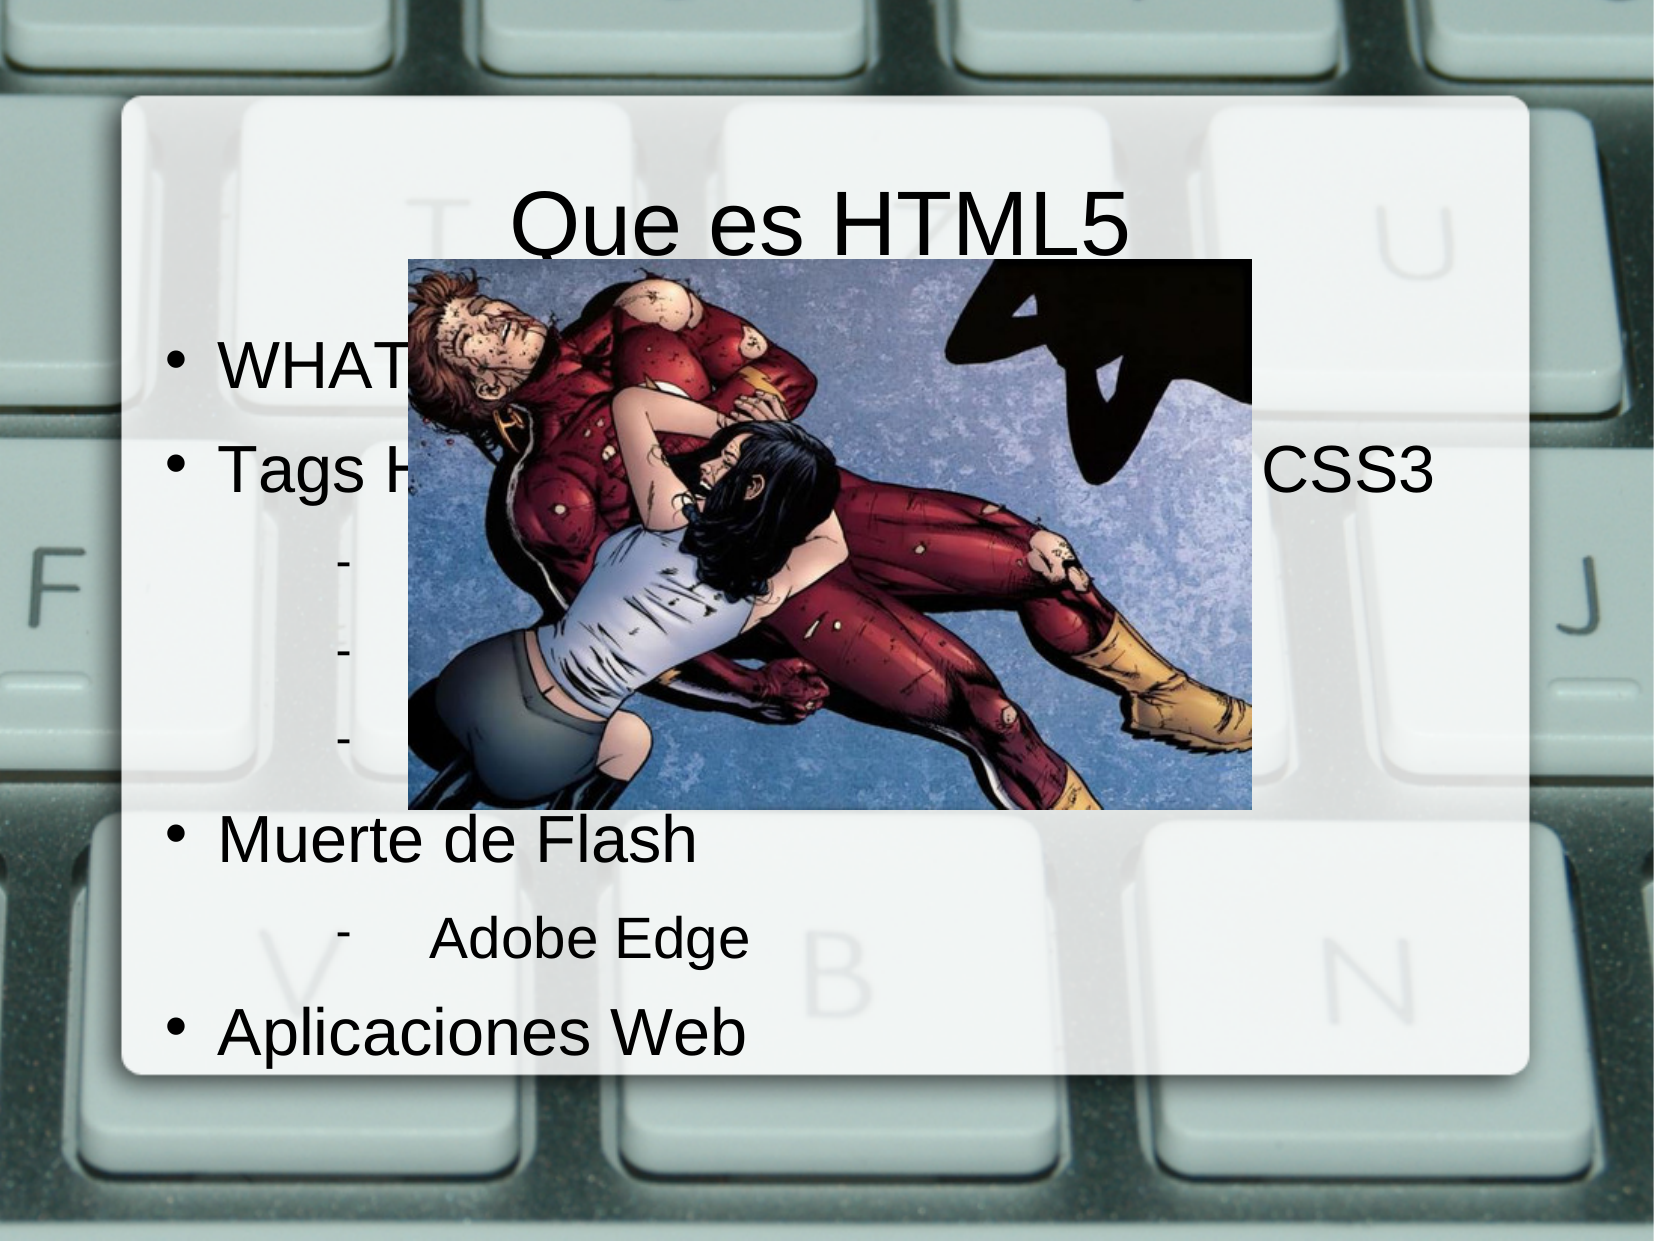

# Que es HTML5
WHATWG, excinsión de W3C
Tags HTML + objetos JavaScript + CSS3
Multimedia
Interactividad
Estilos y efectos visuales
Muerte de Flash
Adobe Edge
Aplicaciones Web